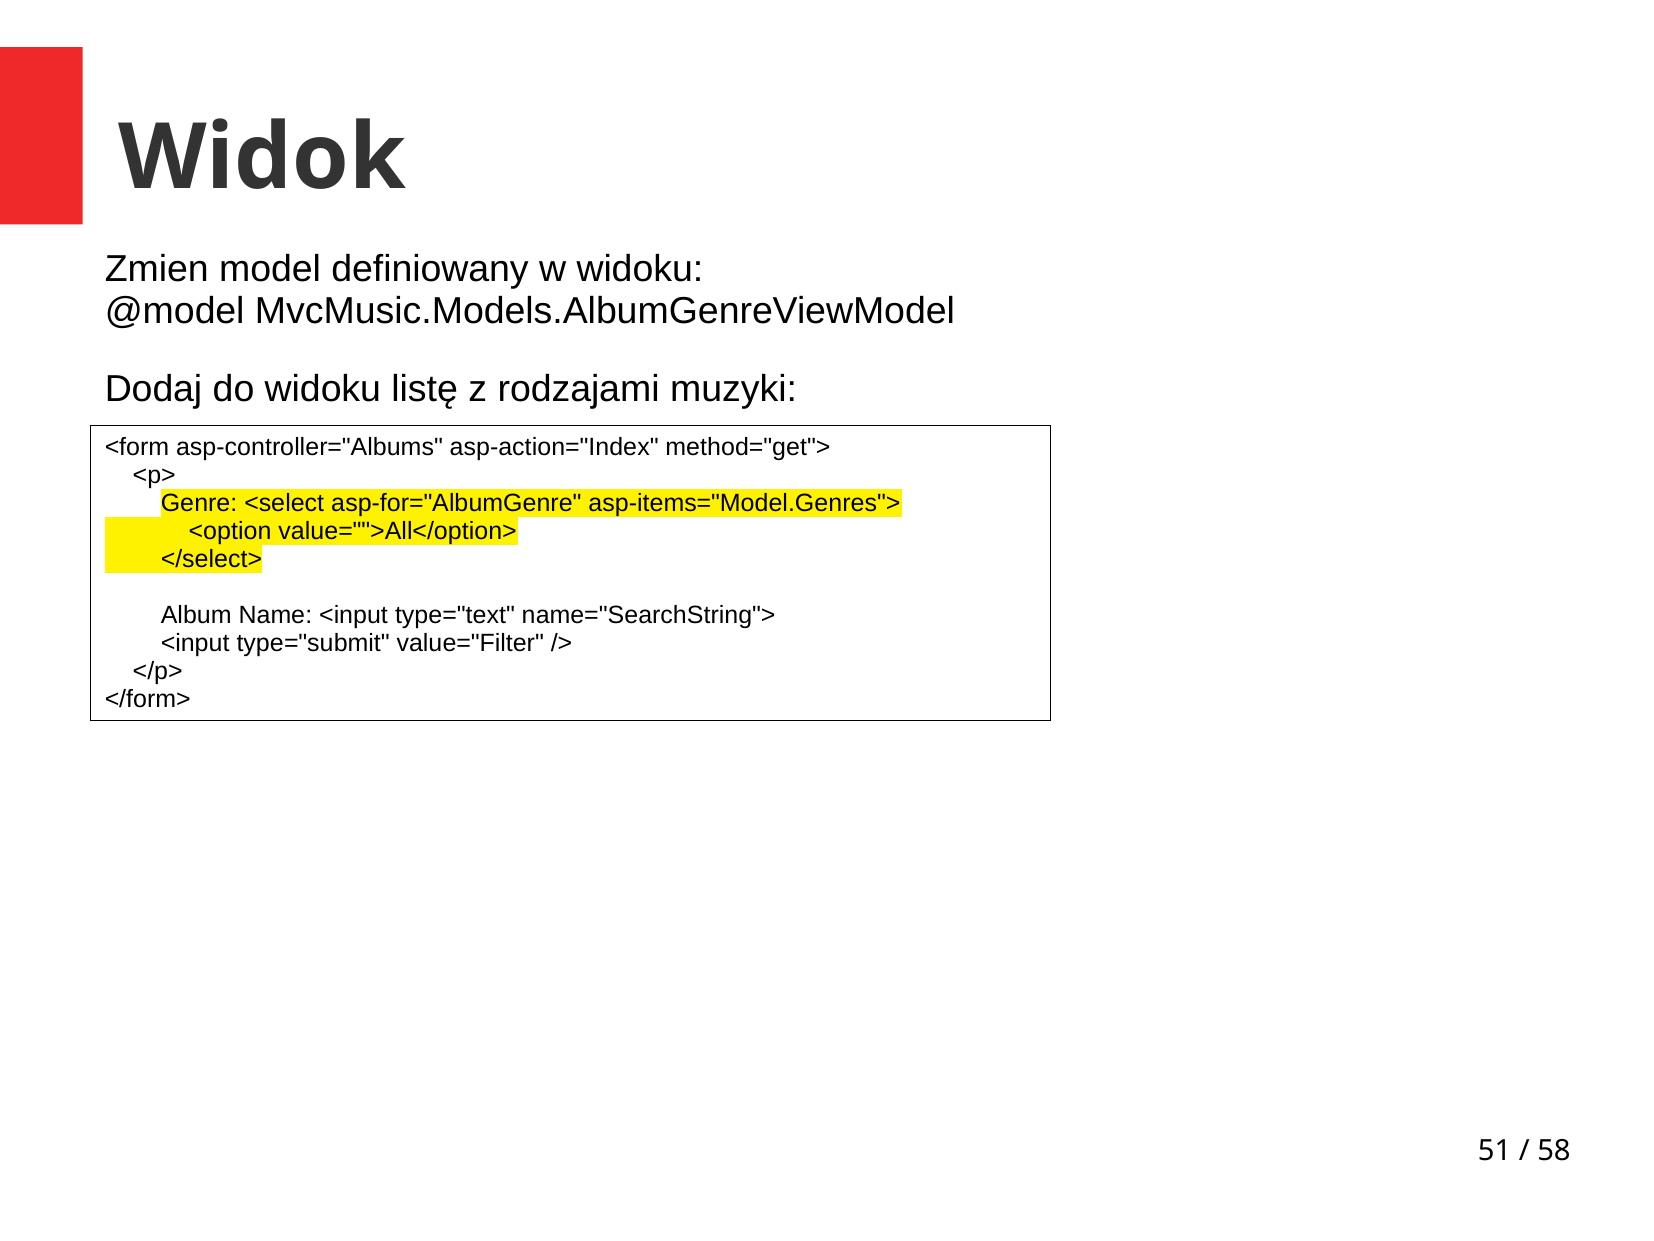

# Widok
Zmien model definiowany w widoku:
@model MvcMusic.Models.AlbumGenreViewModel
Dodaj do widoku listę z rodzajami muzyki:
<form asp-controller="Albums" asp-action="Index" method="get">
 <p>
 Genre: <select asp-for="AlbumGenre" asp-items="Model.Genres">
 <option value="">All</option>
 </select>
 Album Name: <input type="text" name="SearchString">
 <input type="submit" value="Filter" />
 </p>
</form>
51